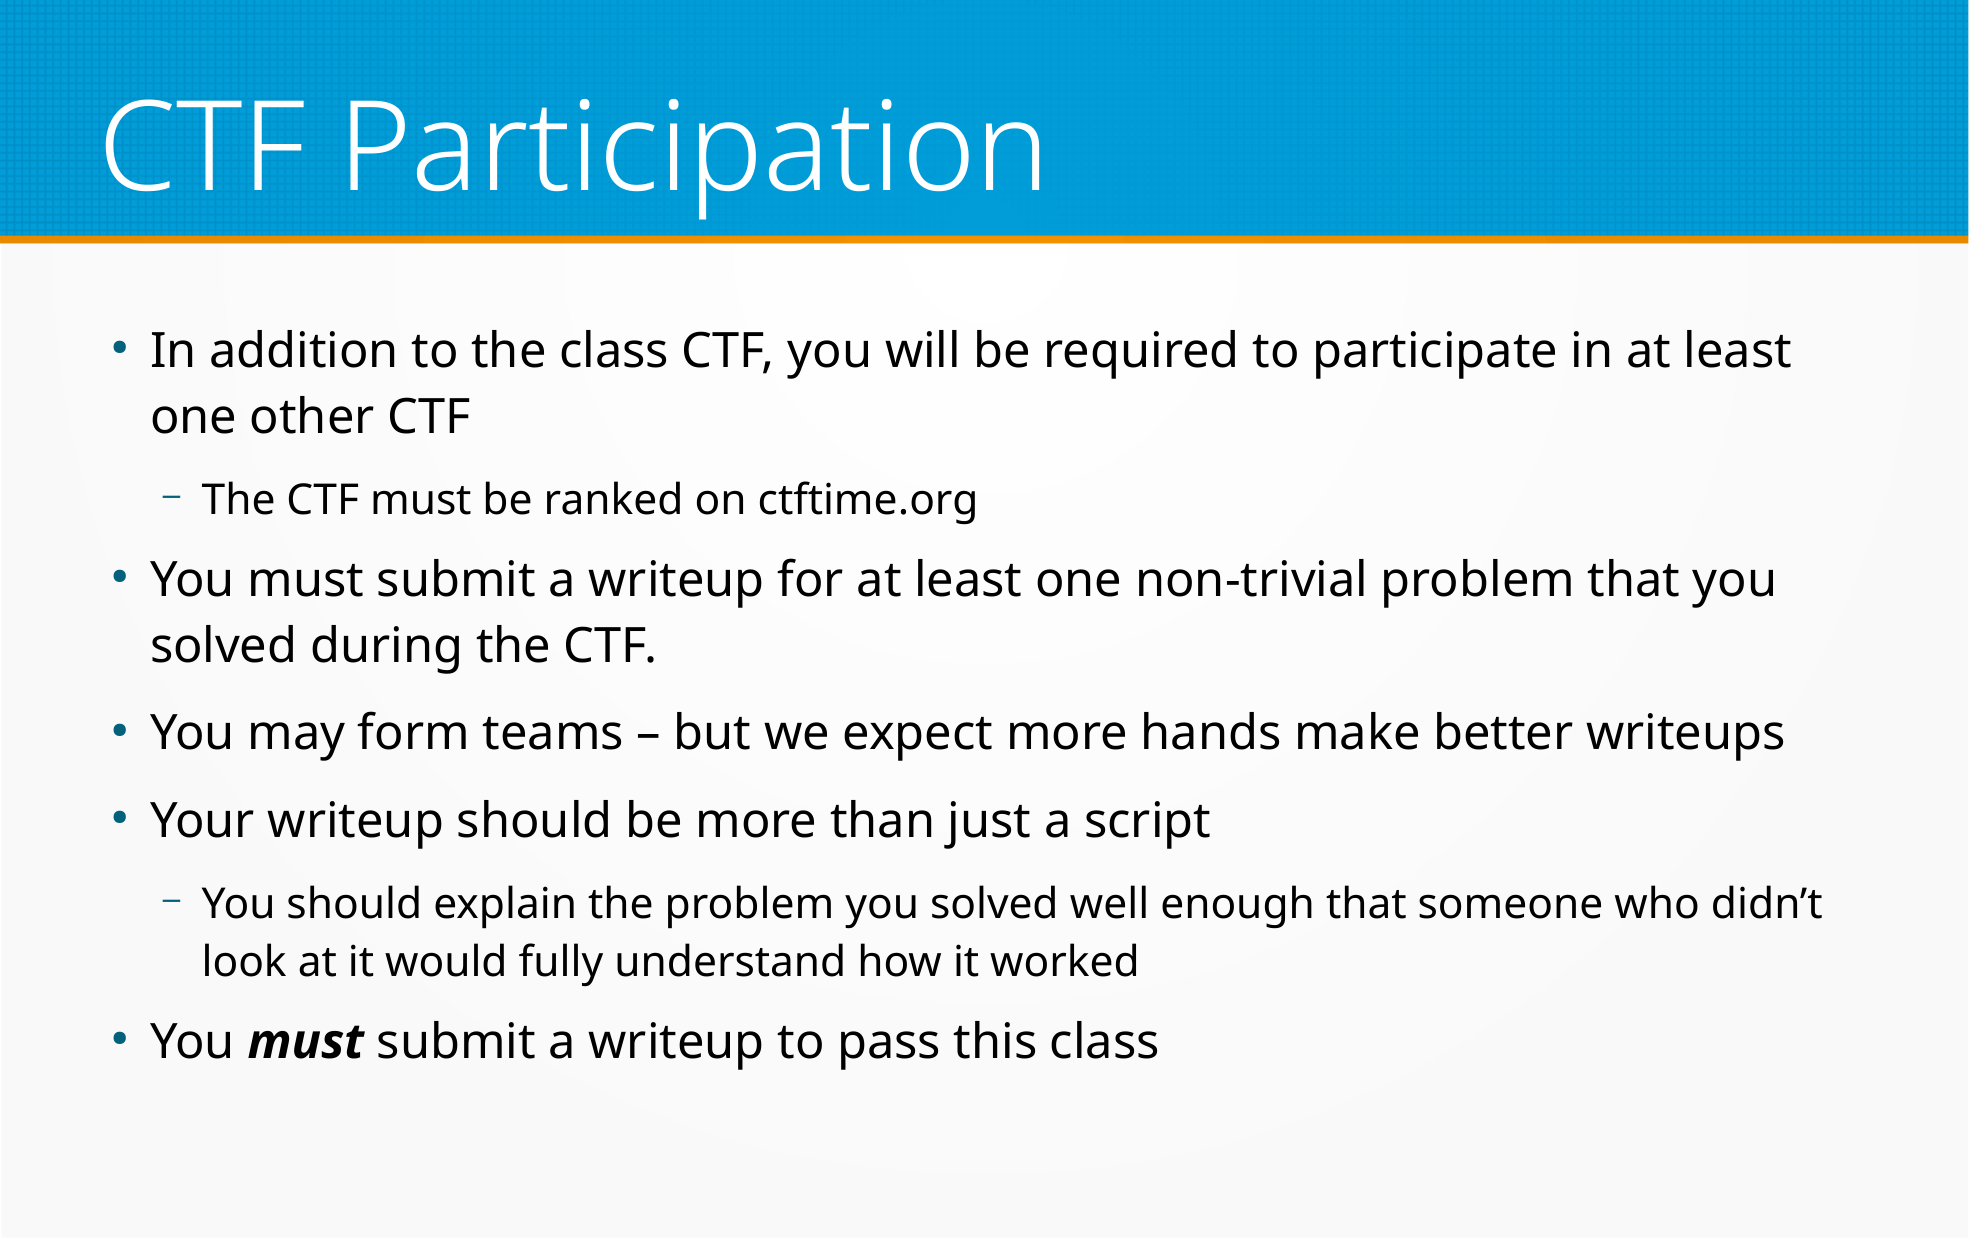

# CTF Participation
In addition to the class CTF, you will be required to participate in at least one other CTF
The CTF must be ranked on ctftime.org
You must submit a writeup for at least one non-trivial problem that you solved during the CTF.
You may form teams – but we expect more hands make better writeups
Your writeup should be more than just a script
You should explain the problem you solved well enough that someone who didn’t look at it would fully understand how it worked
You must submit a writeup to pass this class